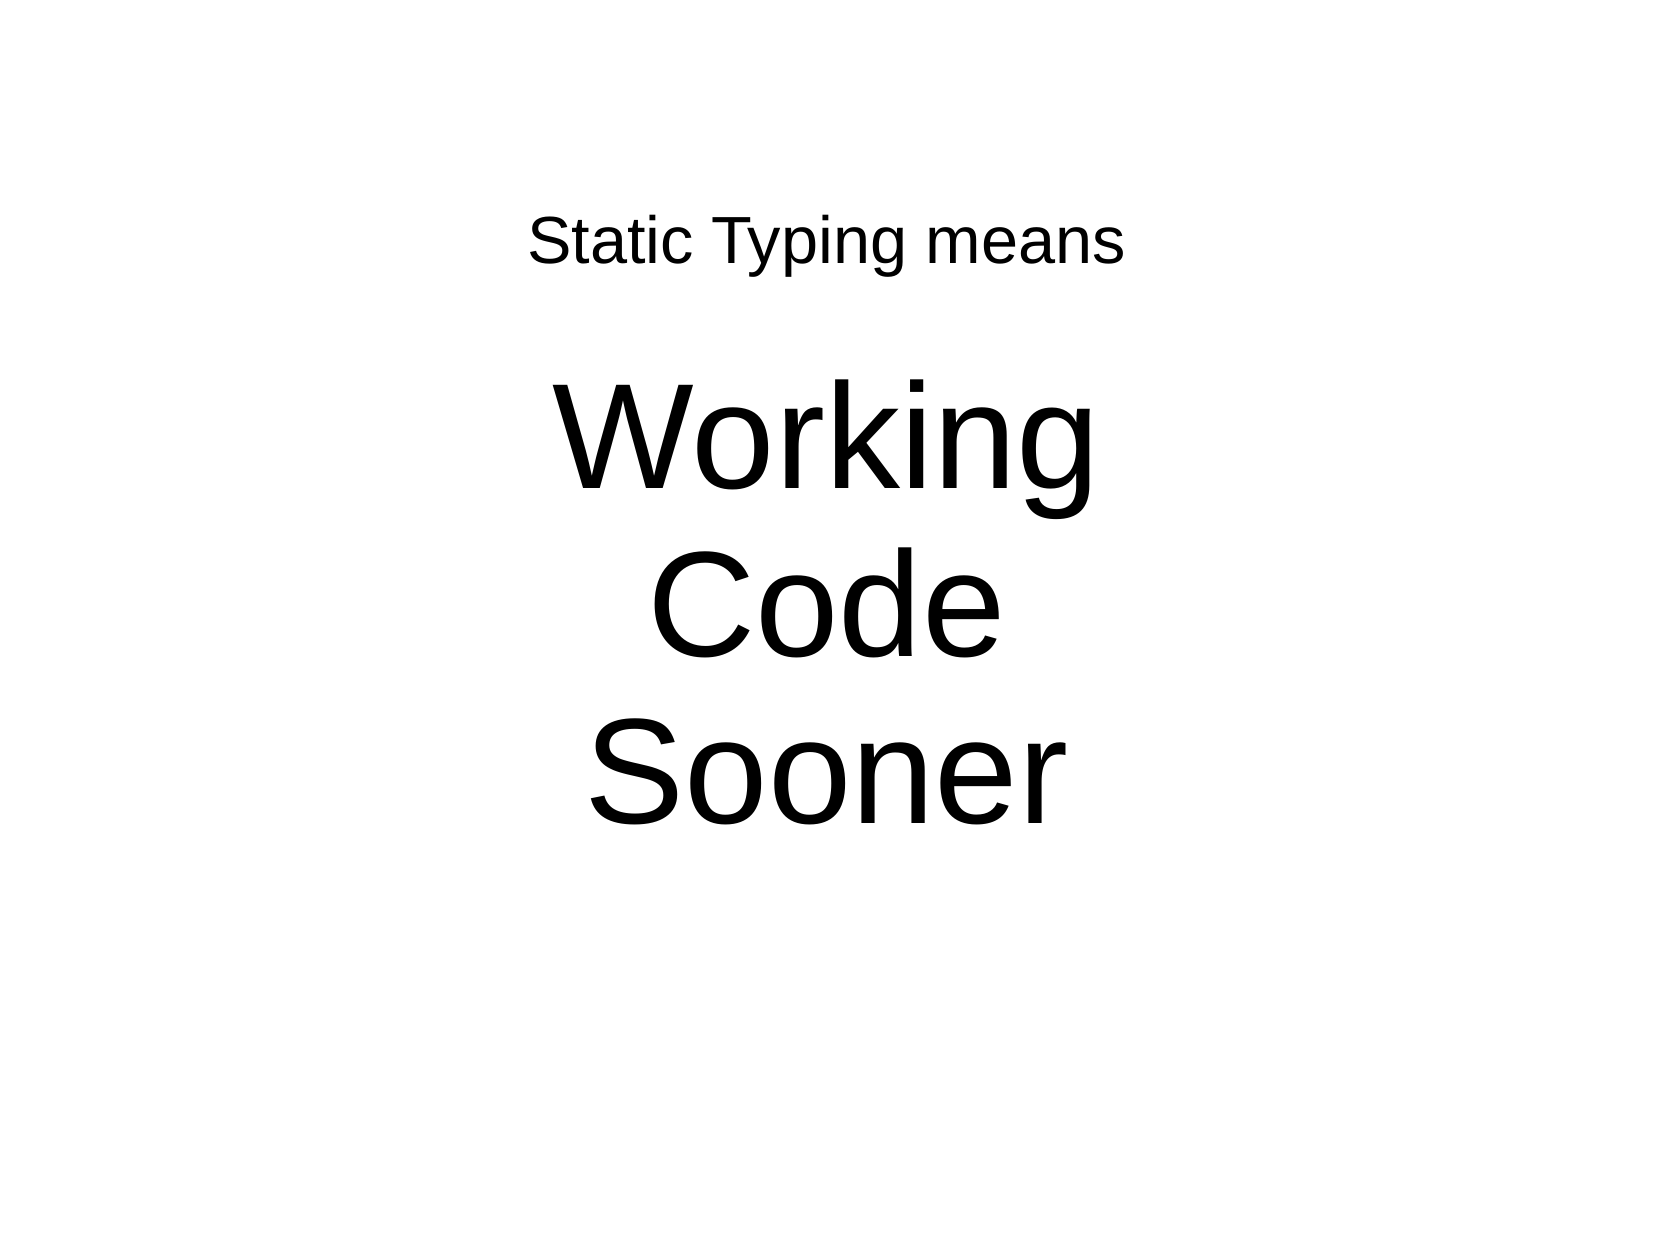

# Static Typing means
Working
Code
Sooner